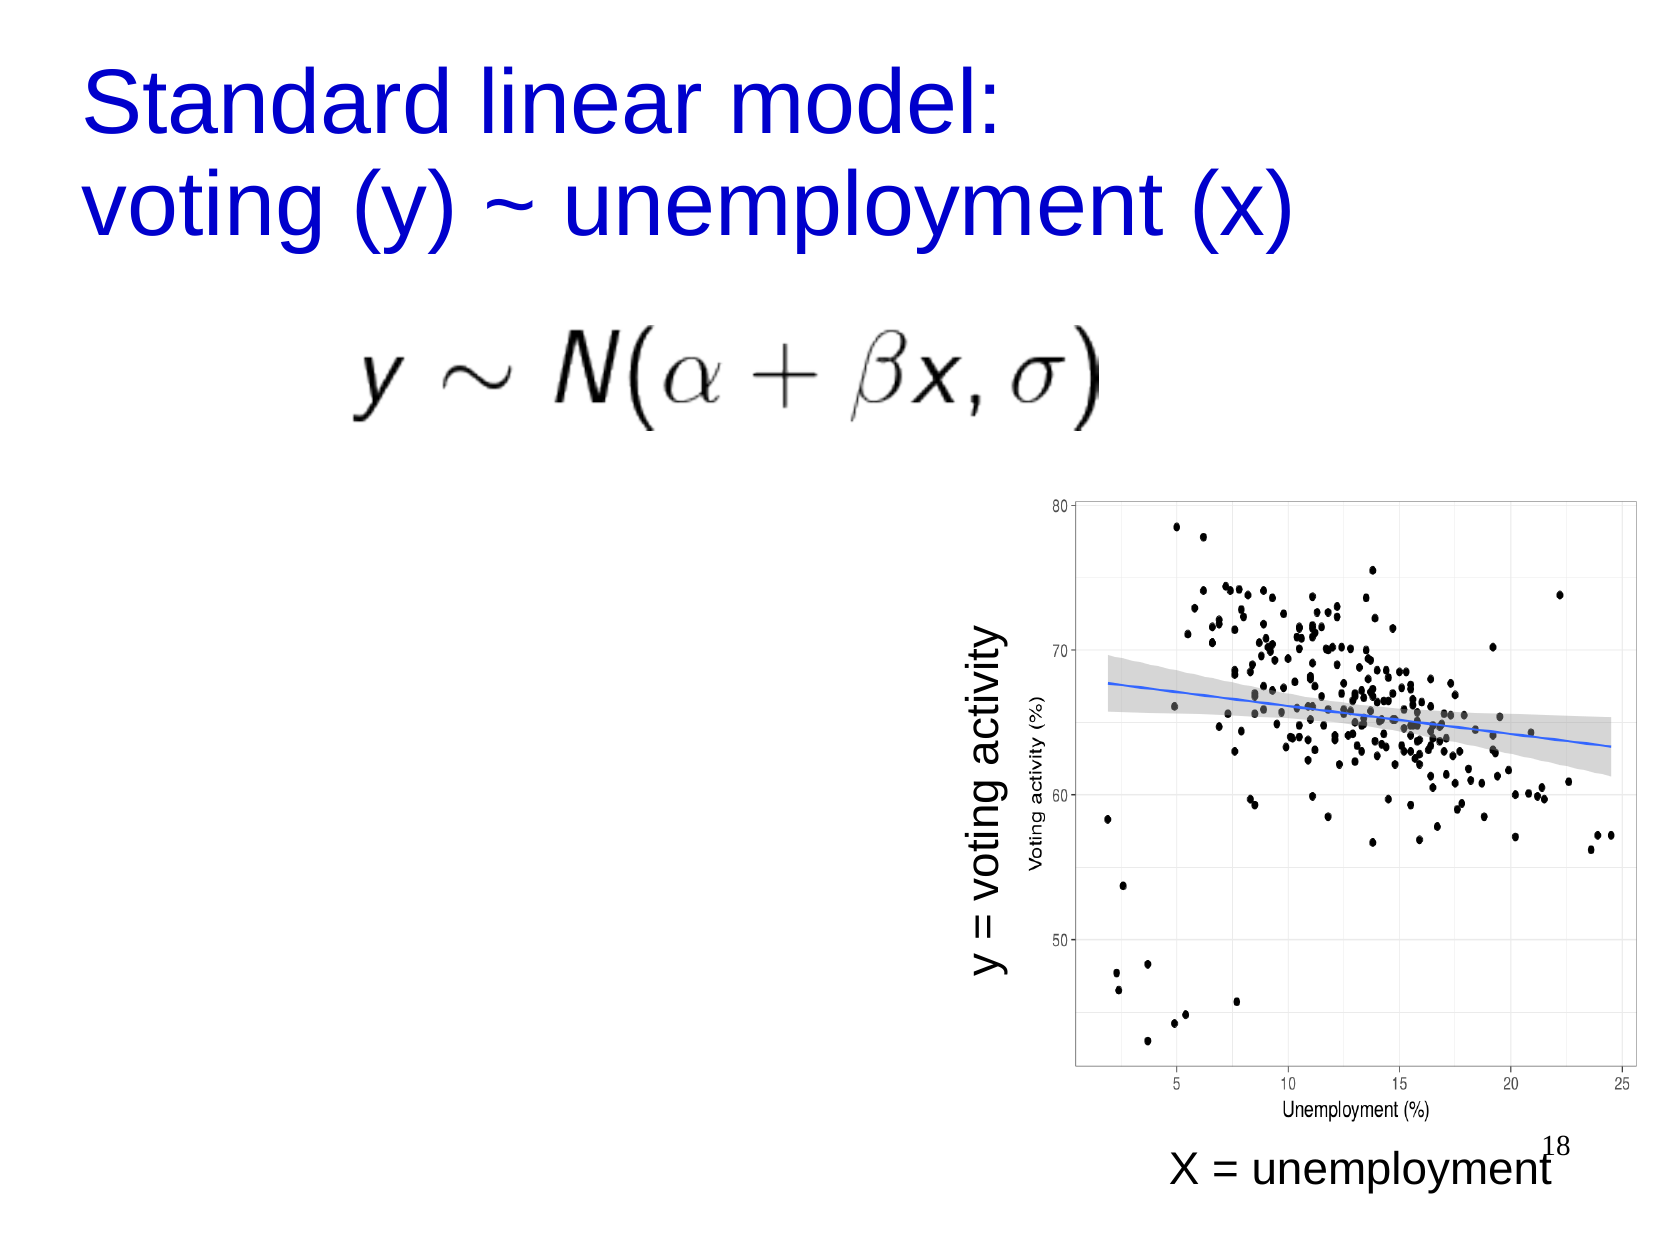

# Standard linear model: voting (y) ~ unemployment (x)
y = voting activity
18
X = unemployment